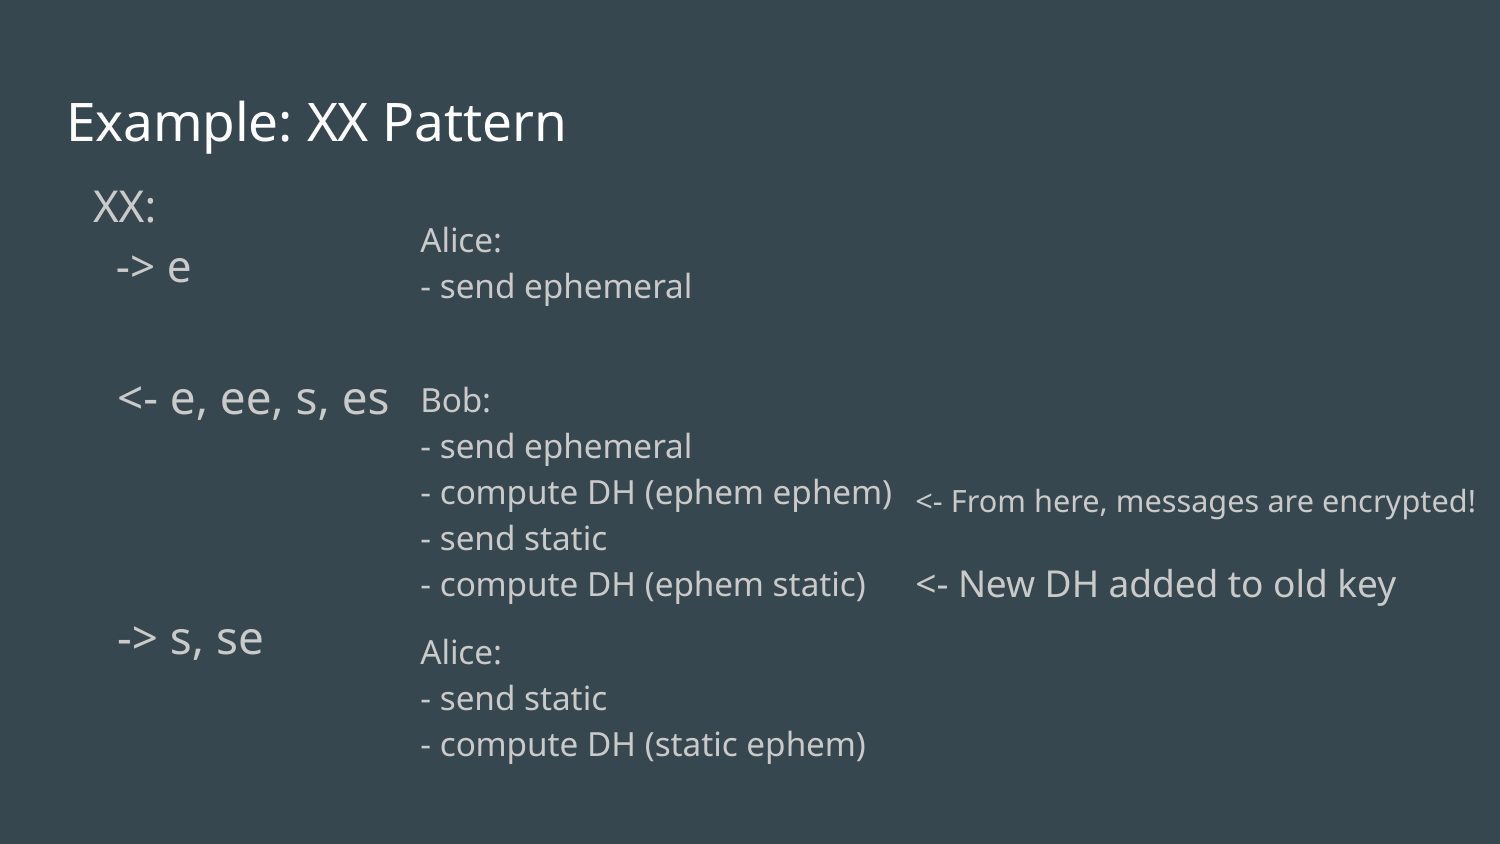

# Example: XX Pattern
XX:
 -> e
Alice:
- send ephemeral
Bob:
- send ephemeral
- compute DH (ephem ephem)
- send static
- compute DH (ephem static)
Alice:
- send static
- compute DH (static ephem)
 <- e, ee, s, es
<- From here, messages are encrypted!
<- New DH added to old key
 -> s, se